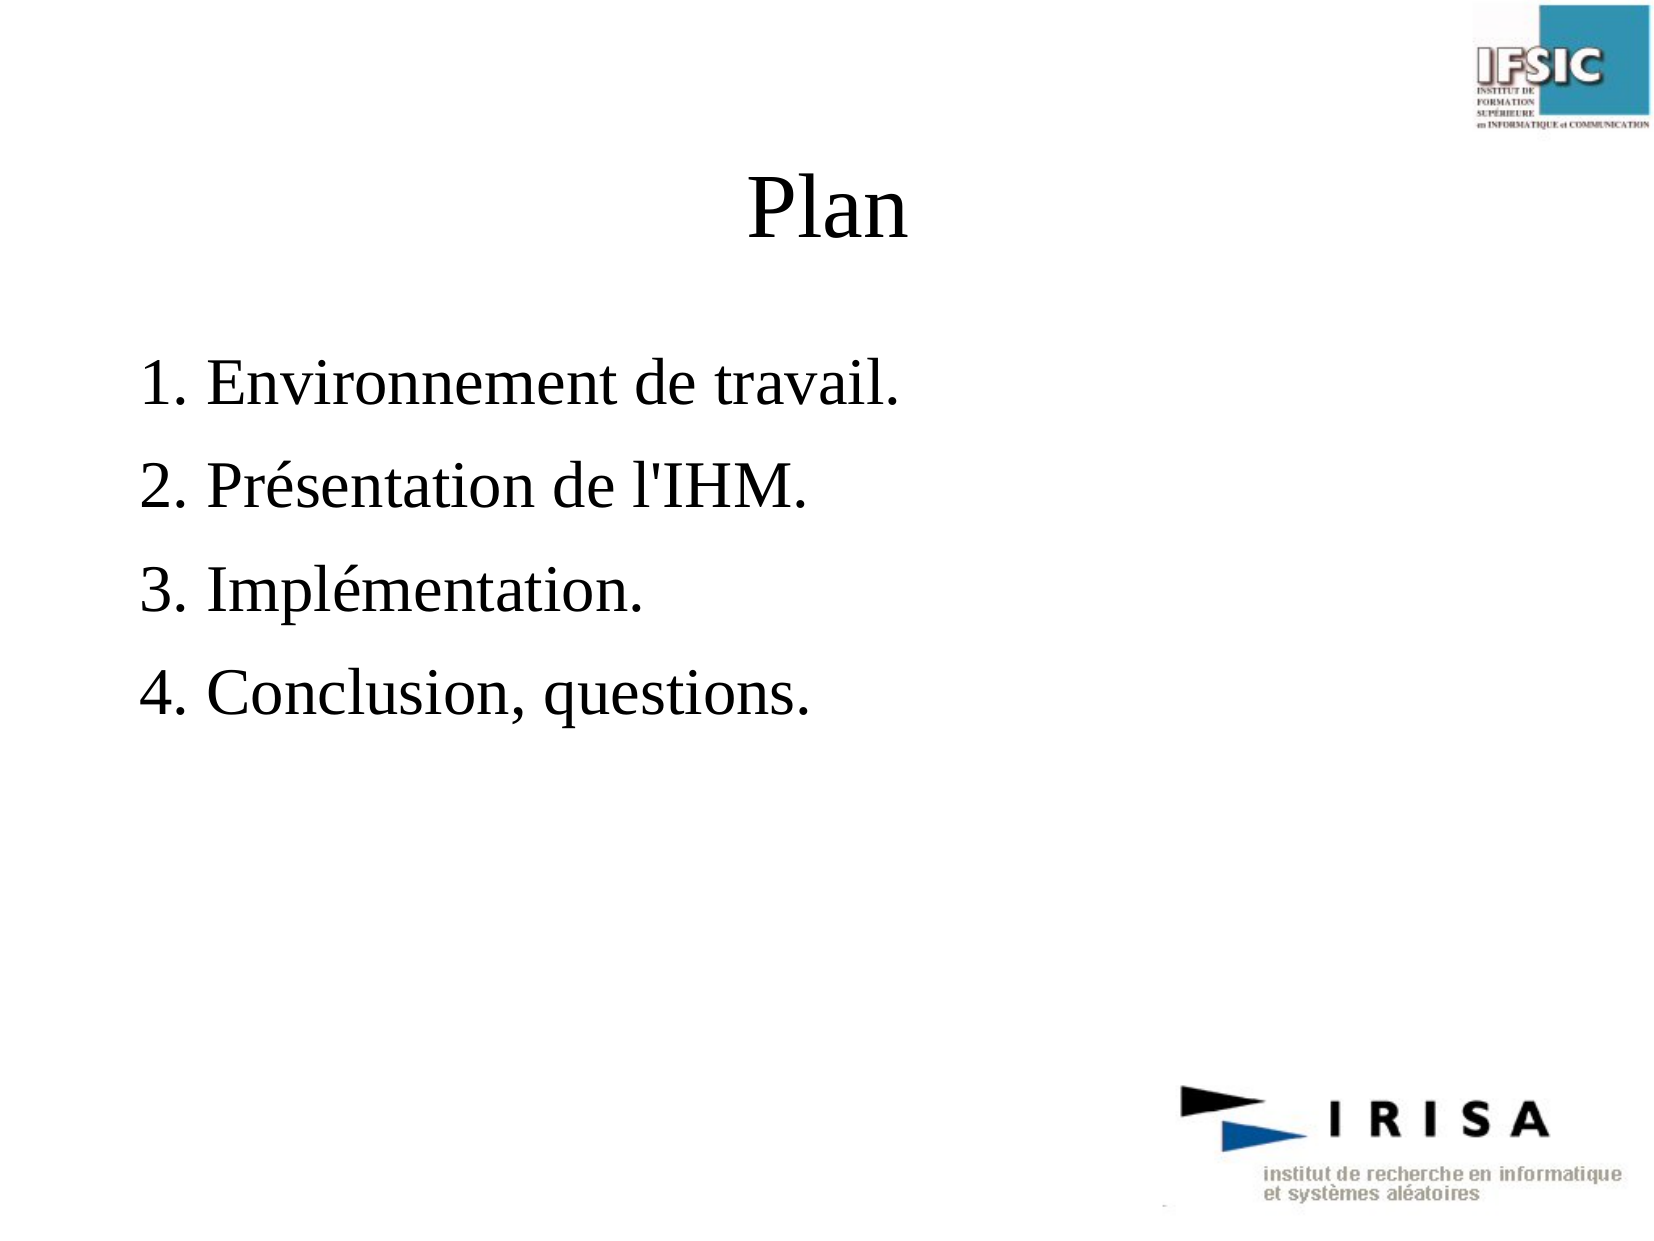

# Plan
1. Environnement de travail.
2. Présentation de l'IHM.
3. Implémentation.
4. Conclusion, questions.